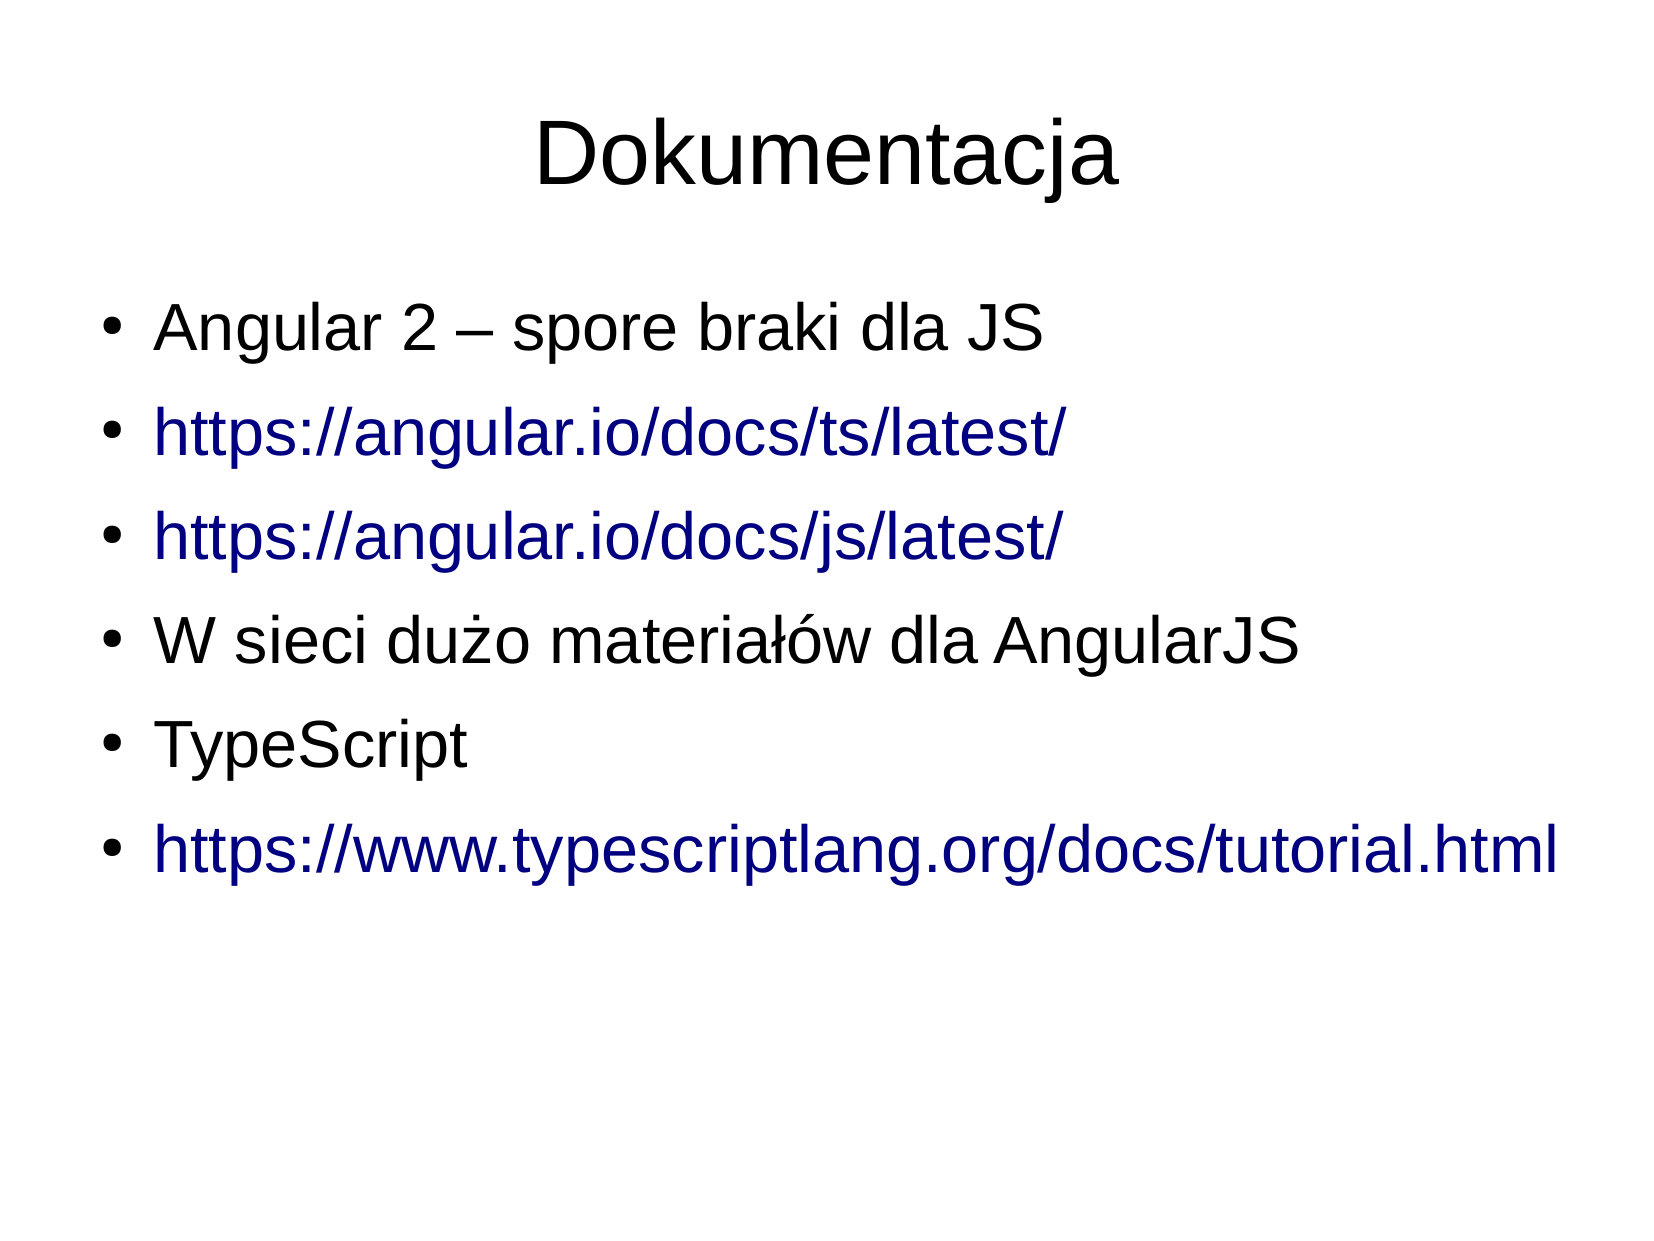

# Dokumentacja
Angular 2 – spore braki dla JS
https://angular.io/docs/ts/latest/
https://angular.io/docs/js/latest/
W sieci dużo materiałów dla AngularJS
TypeScript
https://www.typescriptlang.org/docs/tutorial.html